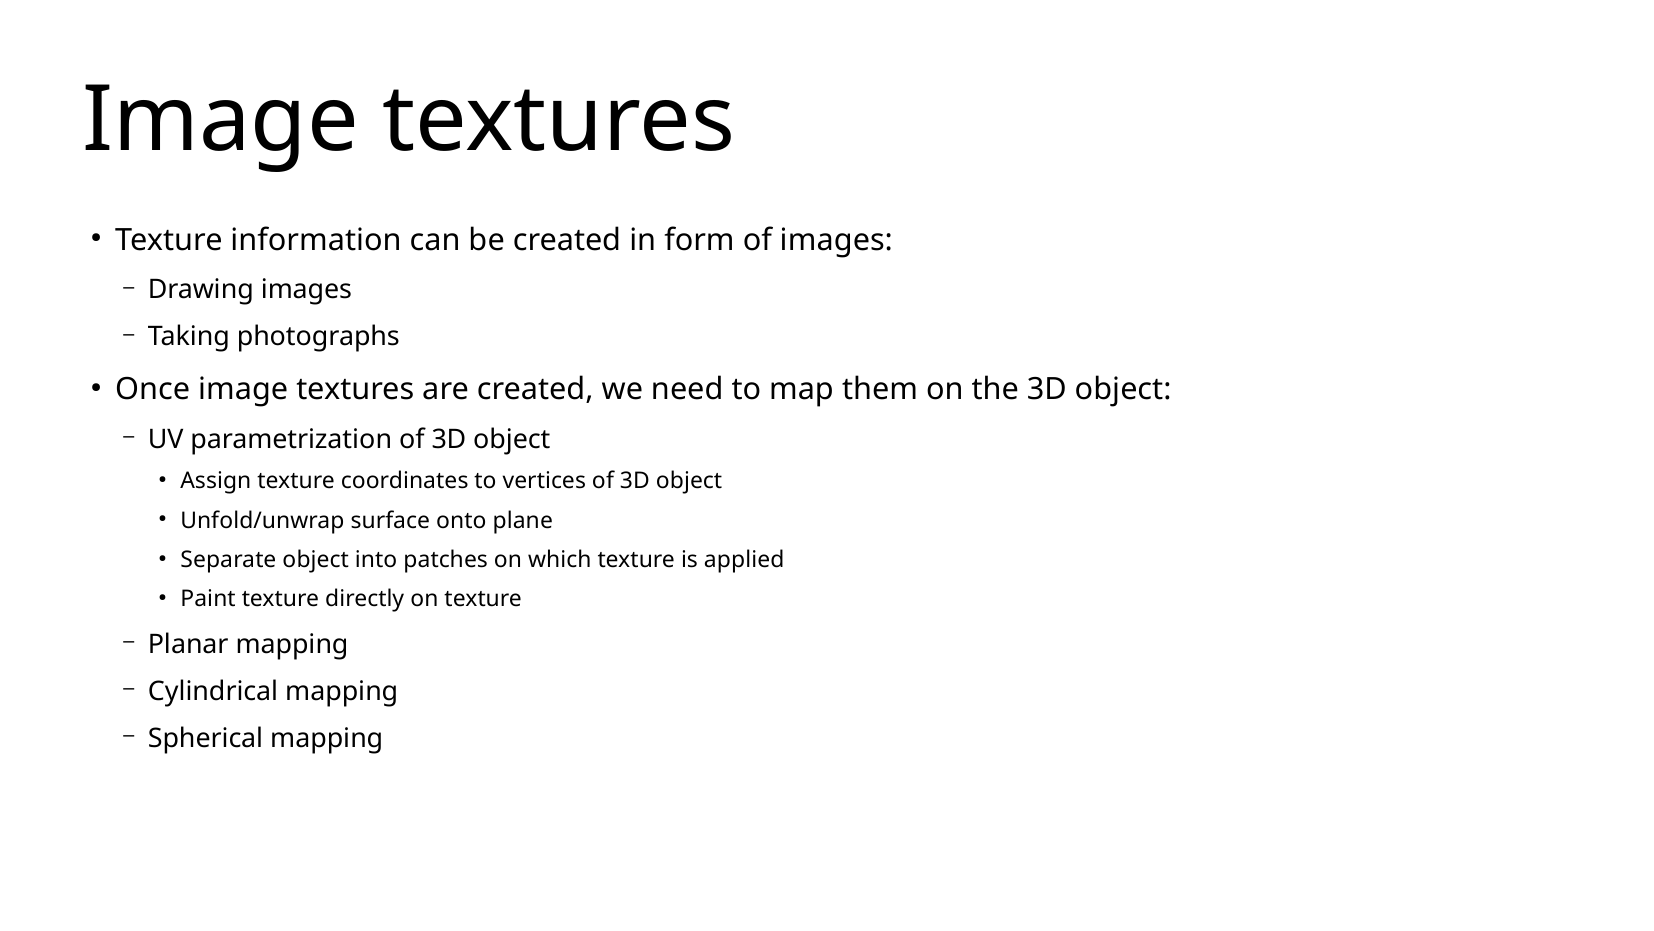

# Image textures
Texture information can be created in form of images:
Drawing images
Taking photographs
Once image textures are created, we need to map them on the 3D object:
UV parametrization of 3D object
Assign texture coordinates to vertices of 3D object
Unfold/unwrap surface onto plane
Separate object into patches on which texture is applied
Paint texture directly on texture
Planar mapping
Cylindrical mapping
Spherical mapping